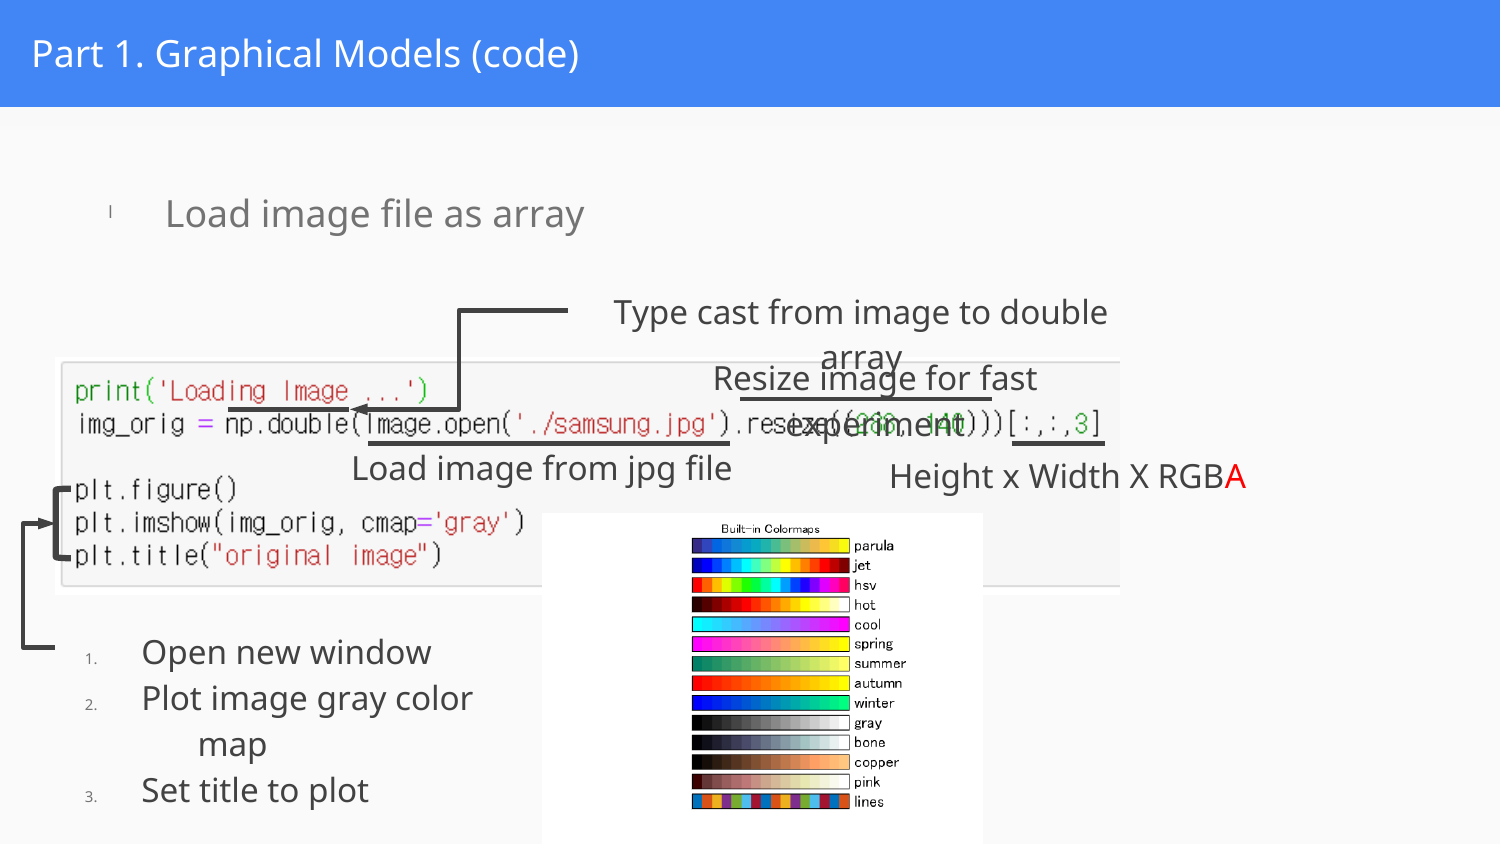

# Part 1. Graphical Models (code)
Load image file as array
Type cast from image to double array
Resize image for fast experiment
Load image from jpg file
Height x Width X RGBA
Open new window
Plot image gray color map
Set title to plot